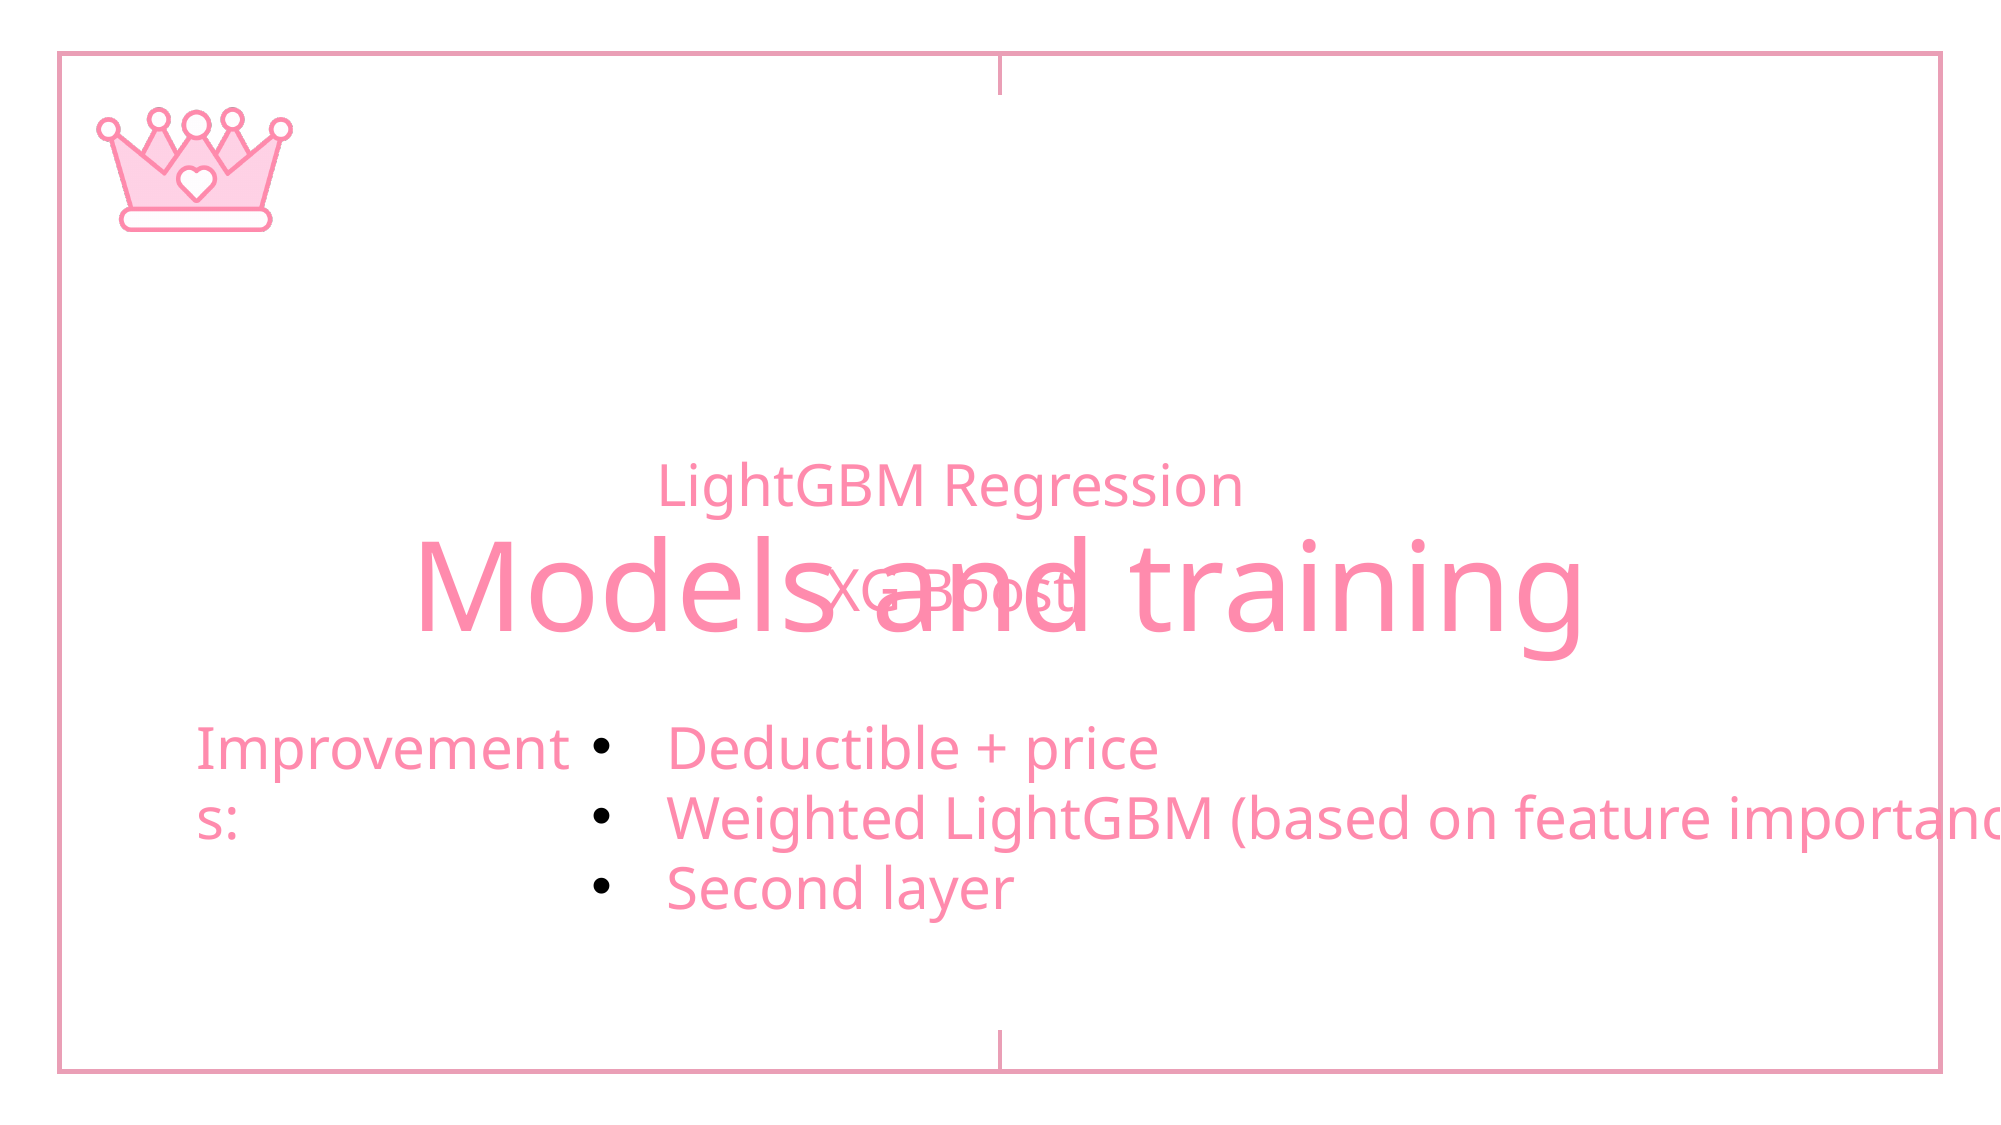

# Models and training
LightGBM Regression
XG Boost
Improvements:
Deductible + price
Weighted LightGBM (based on feature importance)
Second layer